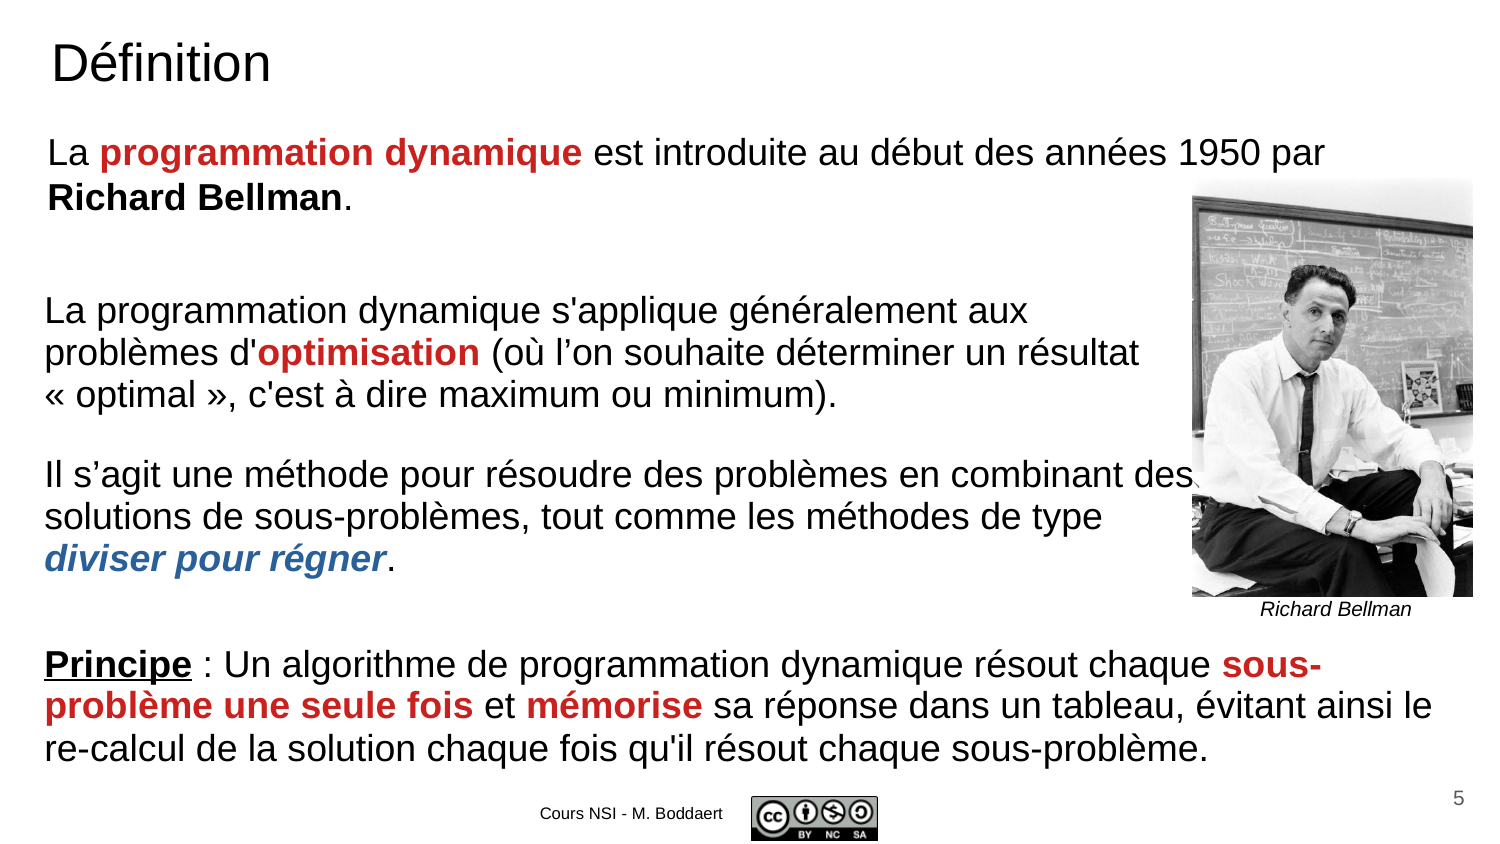

# Définition
La programmation dynamique est introduite au début des années 1950 par Richard Bellman.
La programmation dynamique s'applique généralement aux problèmes d'optimisation (où l’on souhaite déterminer un résultat « optimal », c'est à dire maximum ou minimum).
Il s’agit une méthode pour résoudre des problèmes en combinant des solutions de sous-problèmes, tout comme les méthodes de type diviser pour régner.
Richard Bellman
Principe : Un algorithme de programmation dynamique résout chaque sous-problème une seule fois et mémorise sa réponse dans un tableau, évitant ainsi le re-calcul de la solution chaque fois qu'il résout chaque sous-problème.